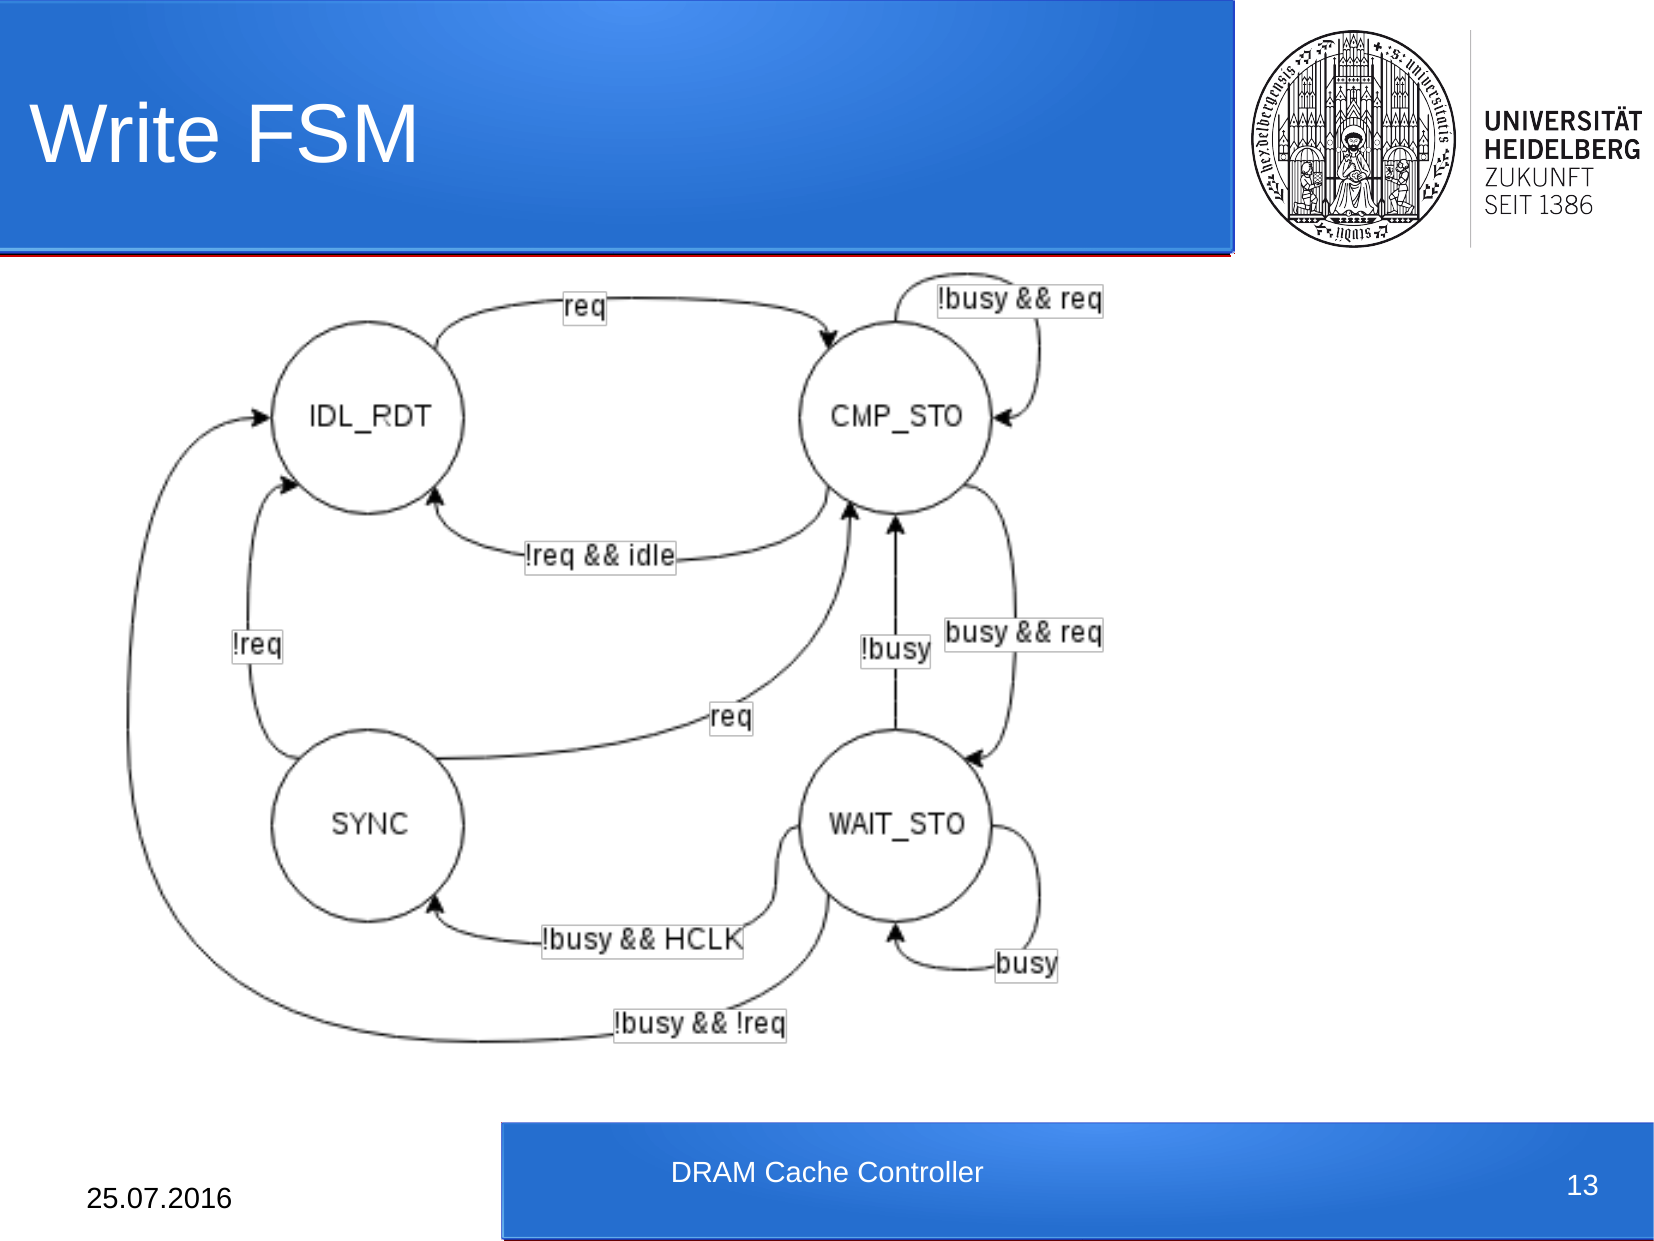

# Write FSM
DRAM Cache Controller
13
25.07.2016